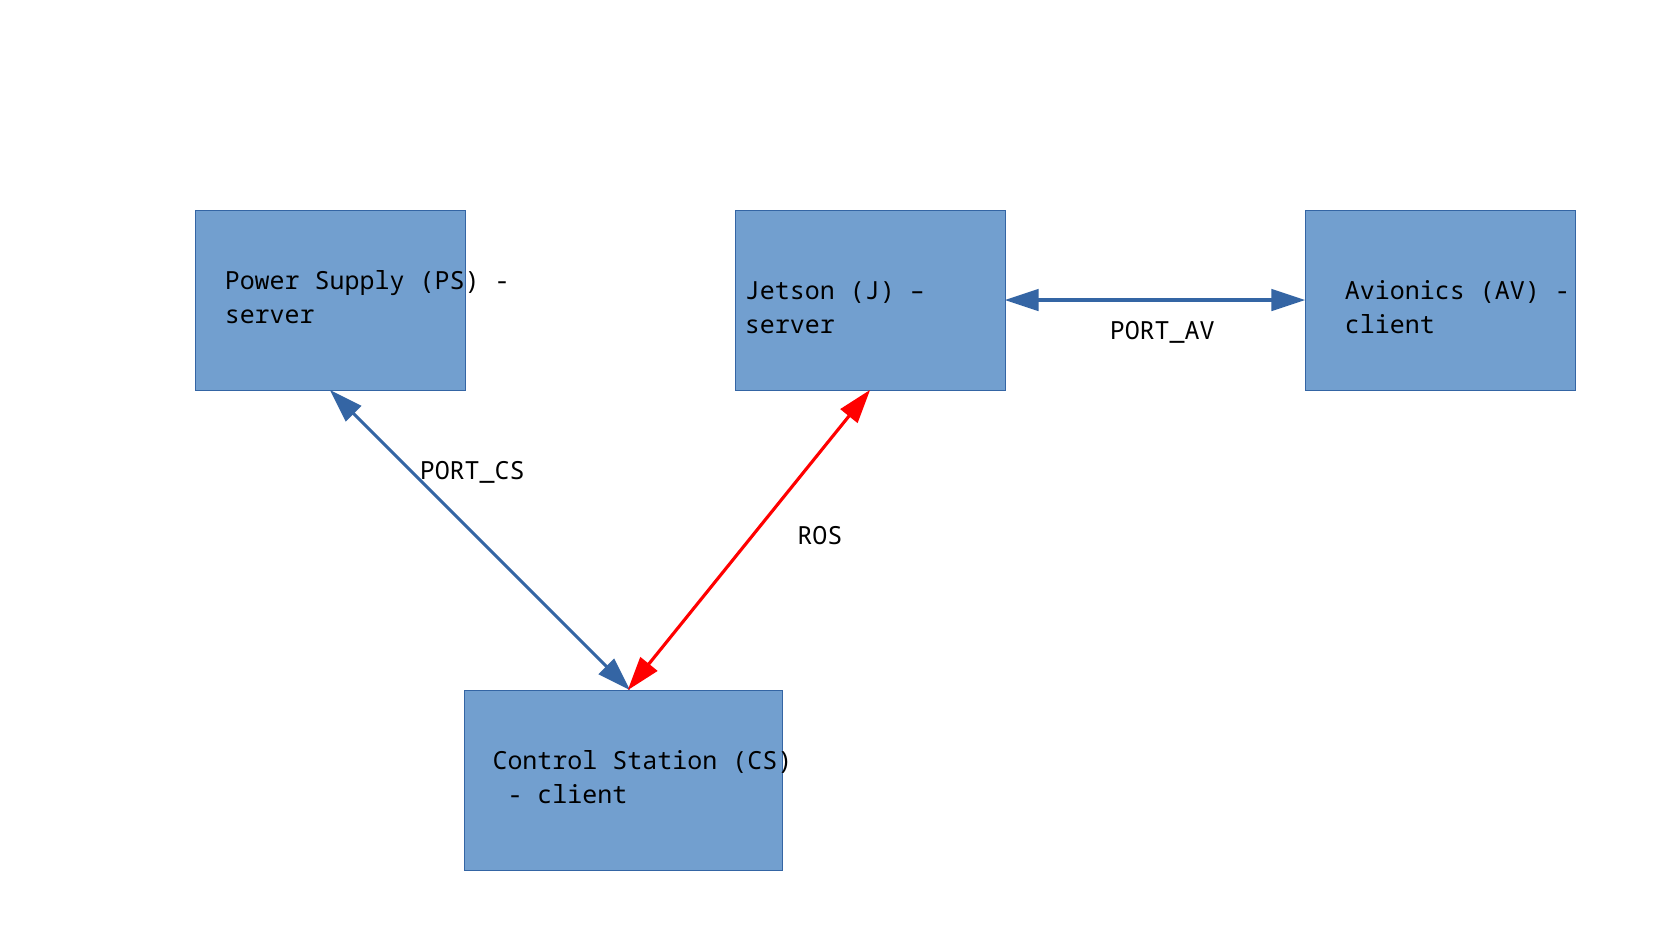

Power Supply (PS) -
server
Jetson (J) –
server
Avionics (AV) -
client
PORT_AV
PORT_CS
ROS
Control Station (CS)
 - client